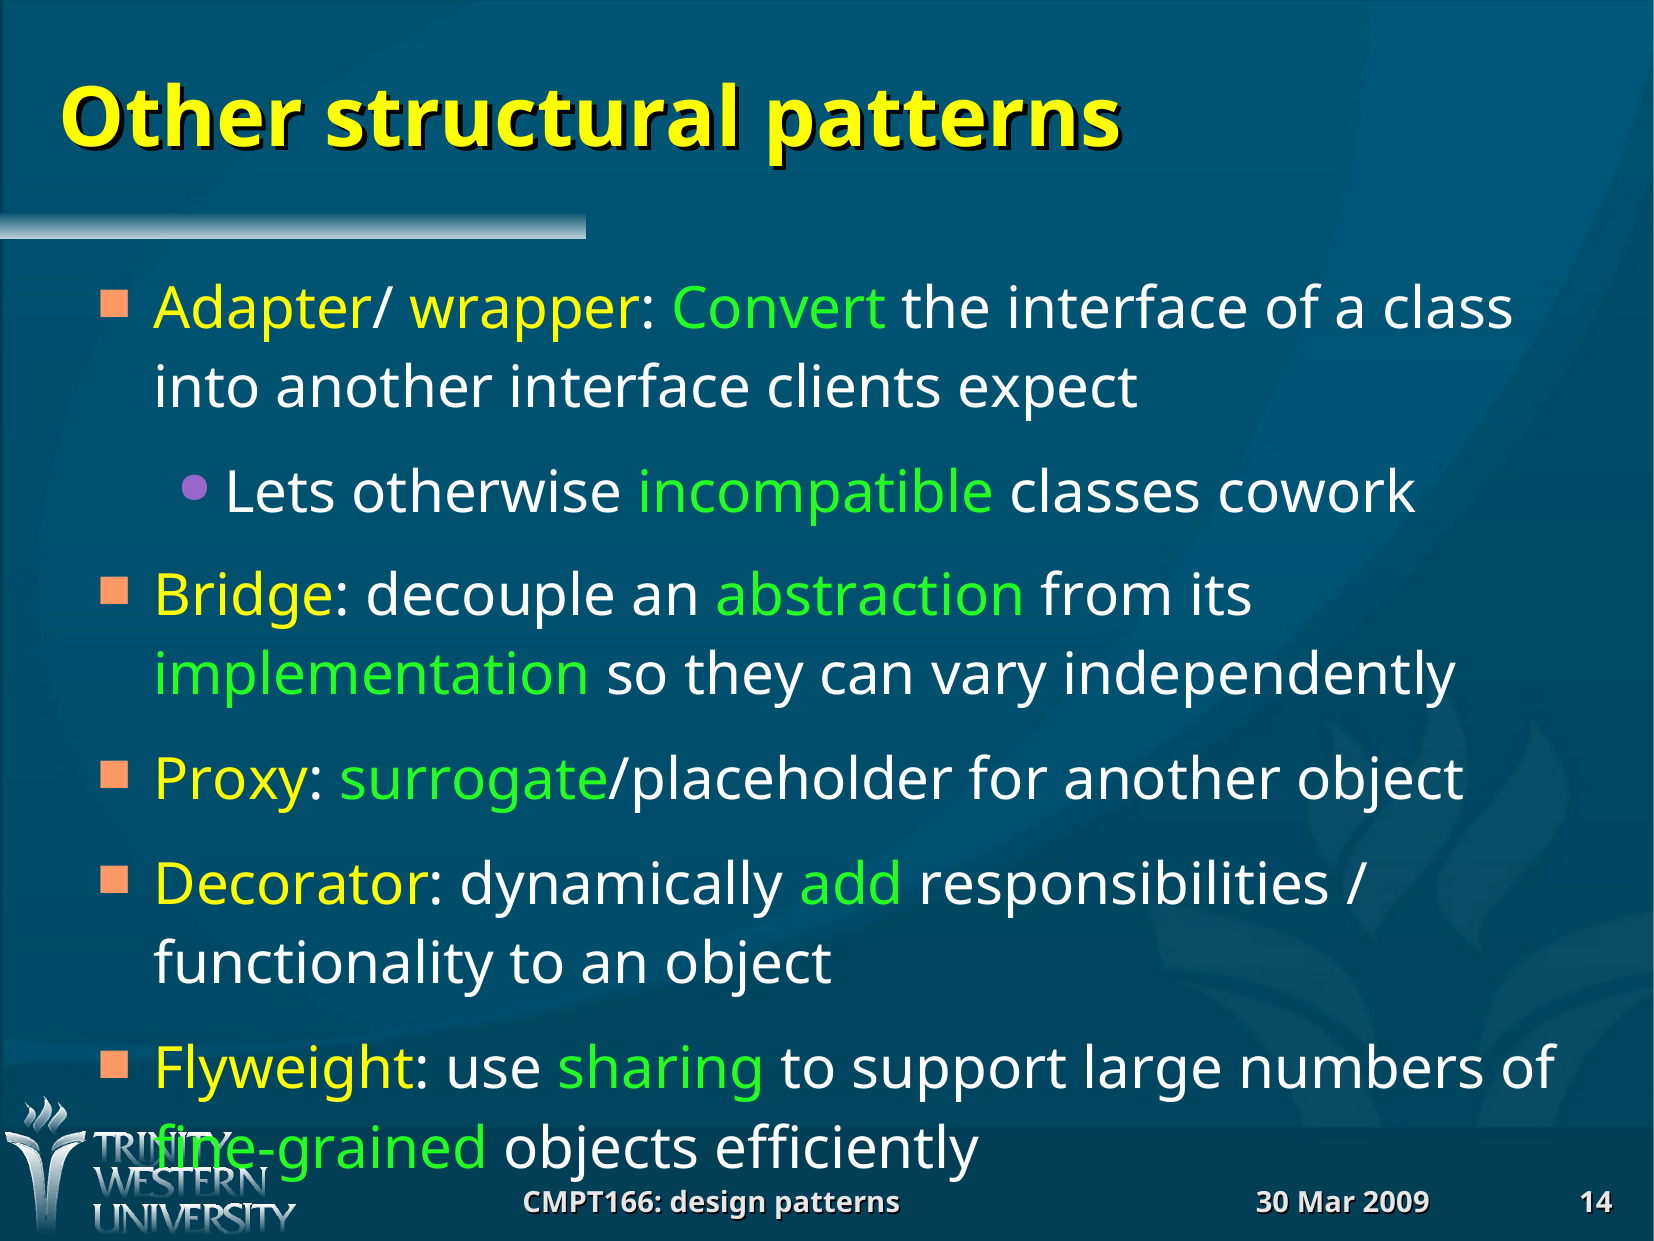

# Other structural patterns
Adapter/ wrapper: Convert the interface of a class into another interface clients expect
Lets otherwise incompatible classes cowork
Bridge: decouple an abstraction from its implementation so they can vary independently
Proxy: surrogate/placeholder for another object
Decorator: dynamically add responsibilities / functionality to an object
Flyweight: use sharing to support large numbers of fine-grained objects efficiently
CMPT166: design patterns
30 Mar 2009
14